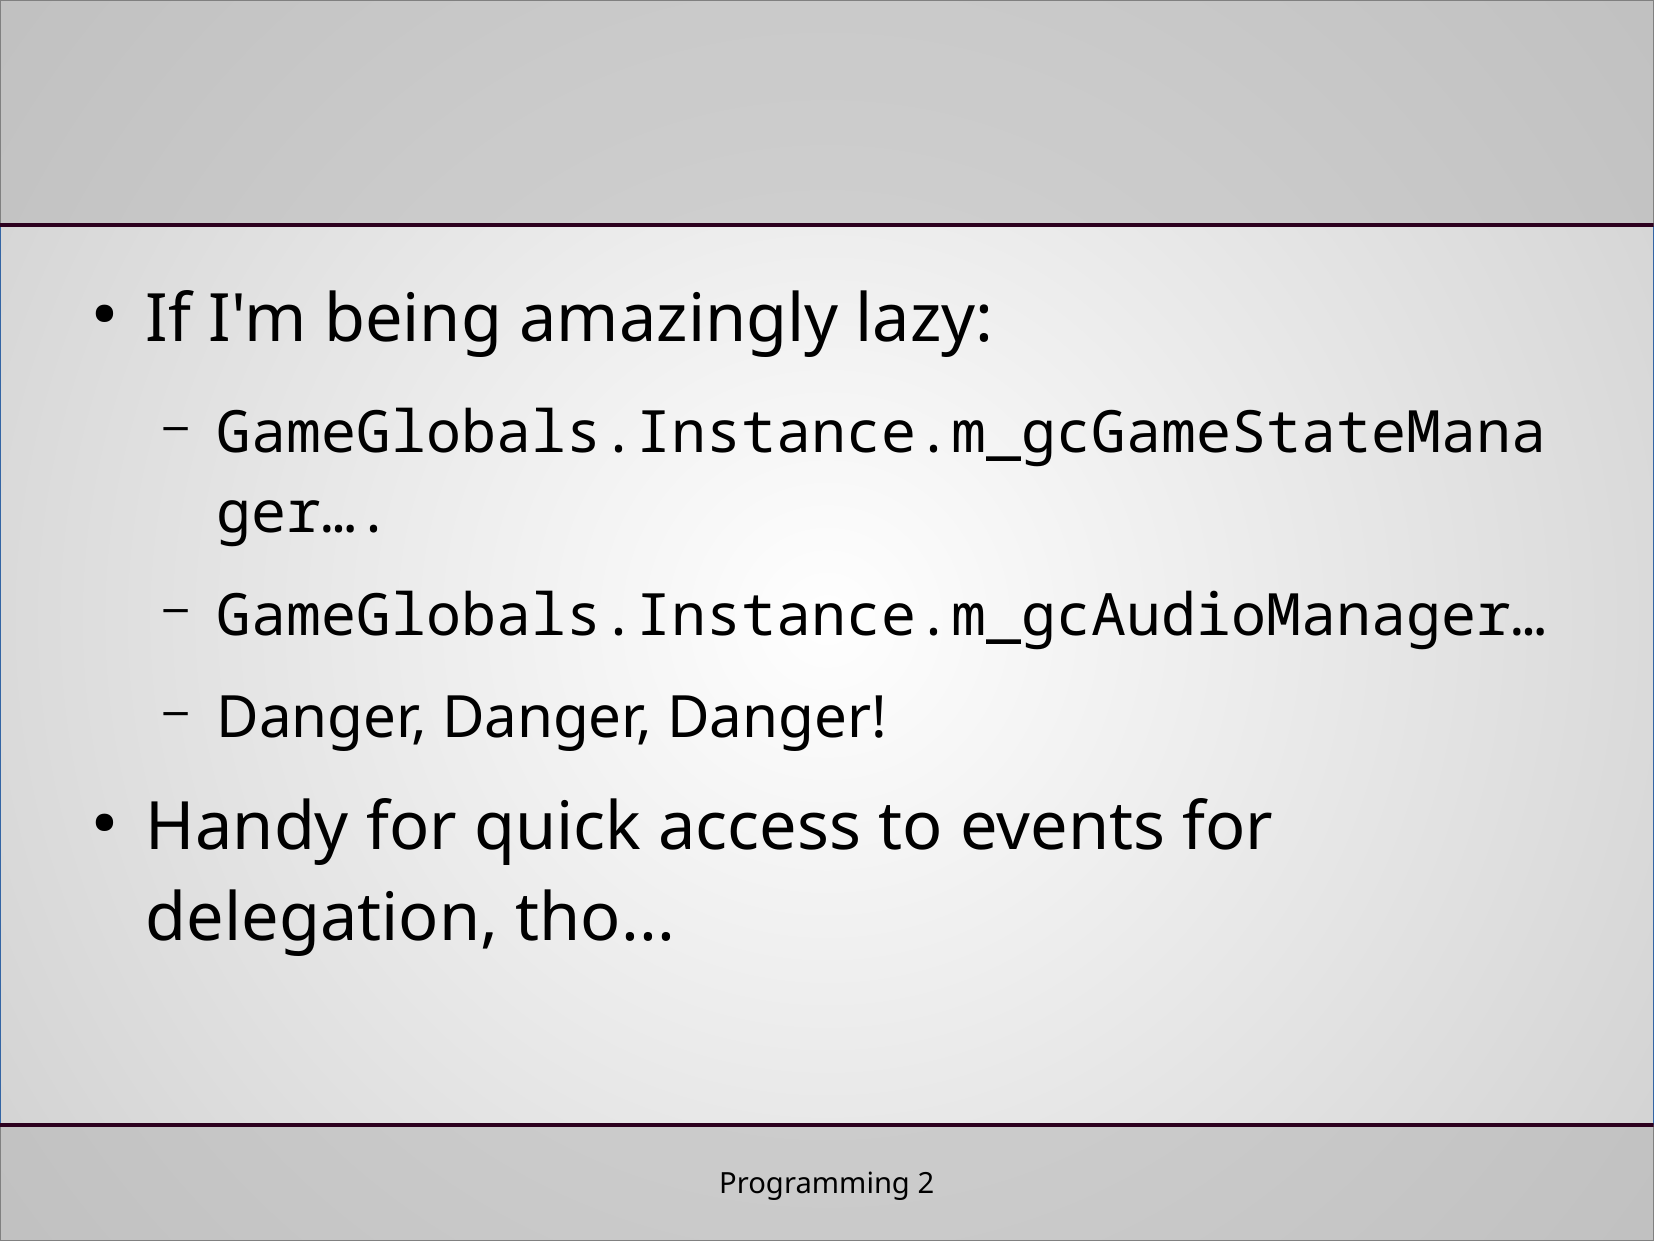

#
If I'm being amazingly lazy:
GameGlobals.Instance.m_gcGameStateManager….
GameGlobals.Instance.m_gcAudioManager…
Danger, Danger, Danger!
Handy for quick access to events for delegation, tho...